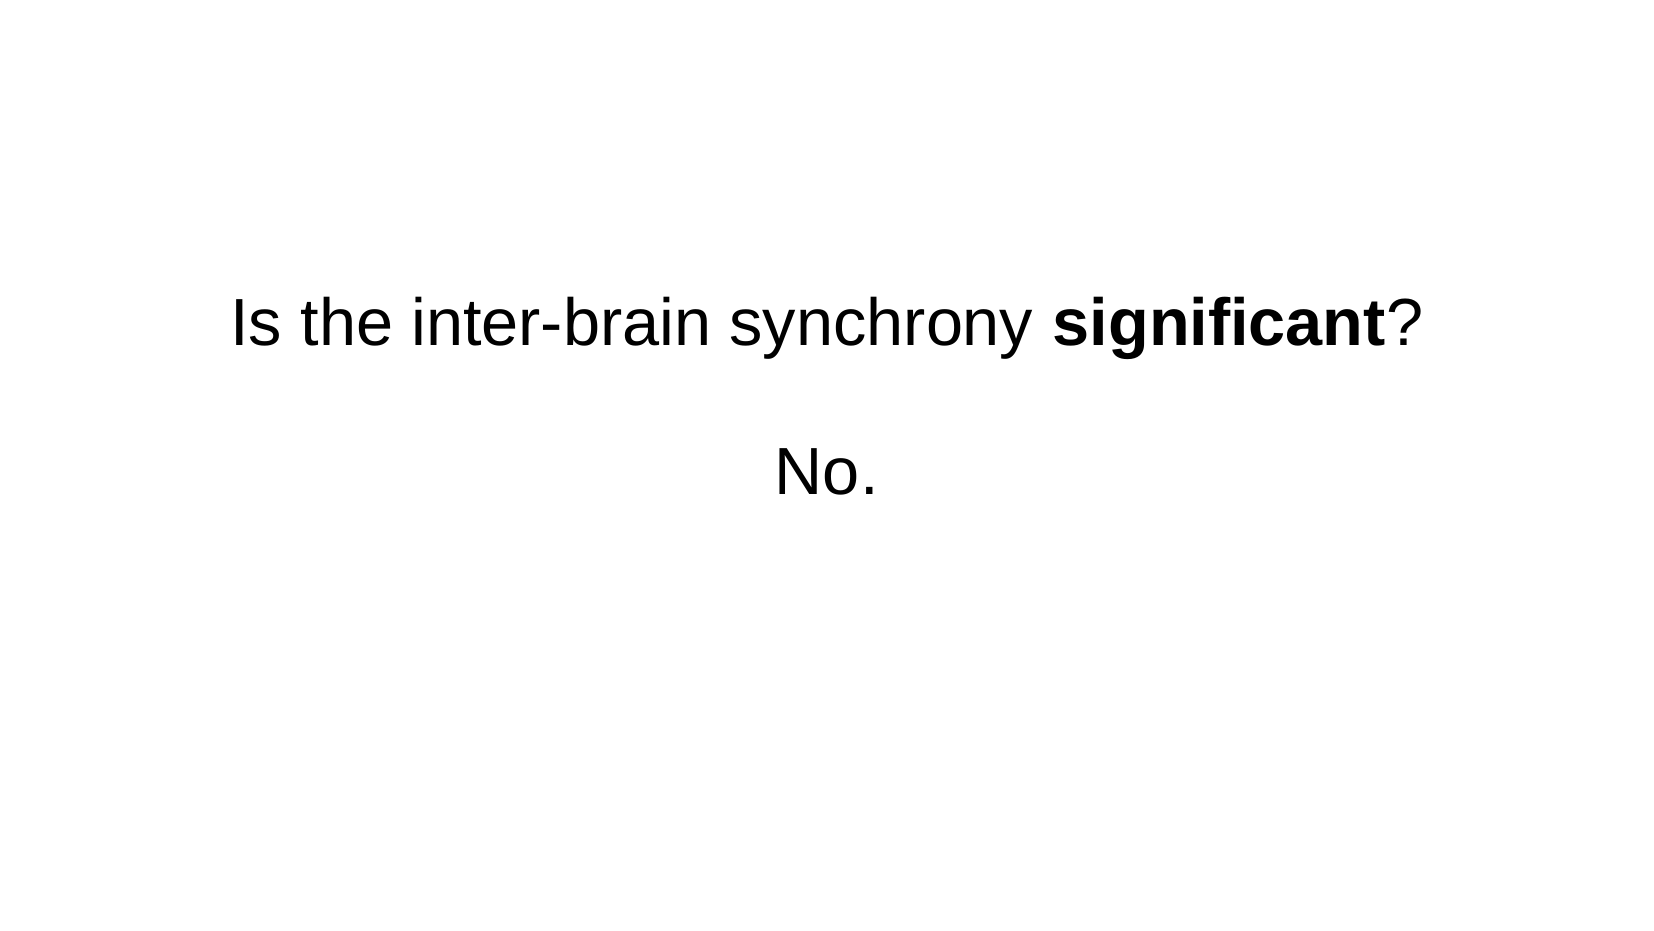

# Is the inter-brain synchrony significant?
No.